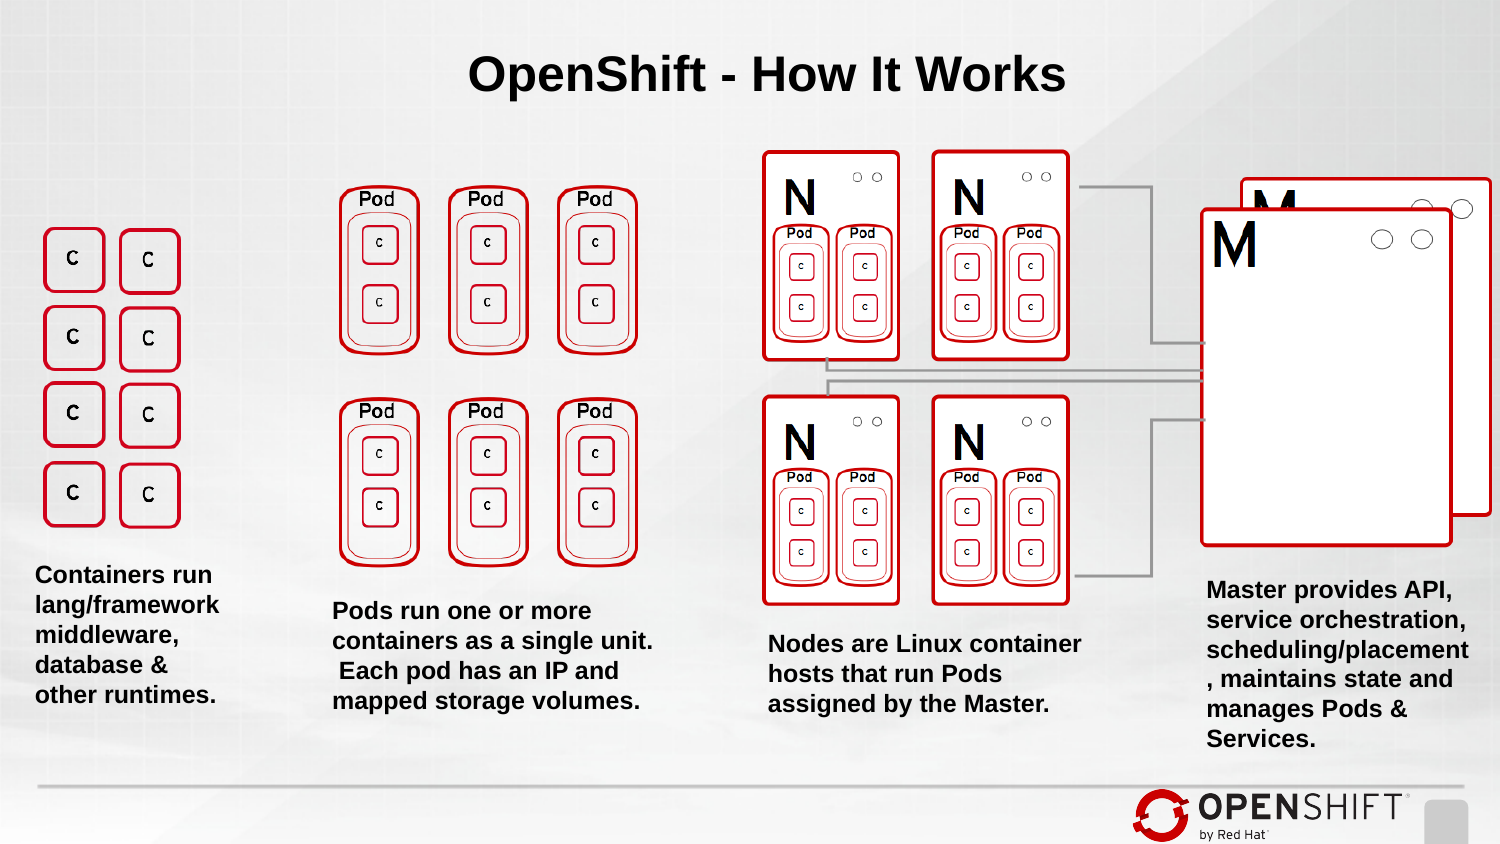

# OpenShift - How It Works
Containers run lang/framework middleware, database & other runtimes.
Master provides API, service orchestration, scheduling/placement, maintains state and manages Pods & Services.
Pods run one or more containers as a single unit. Each pod has an IP and mapped storage volumes.
Nodes are Linux container hosts that run Pods assigned by the Master.